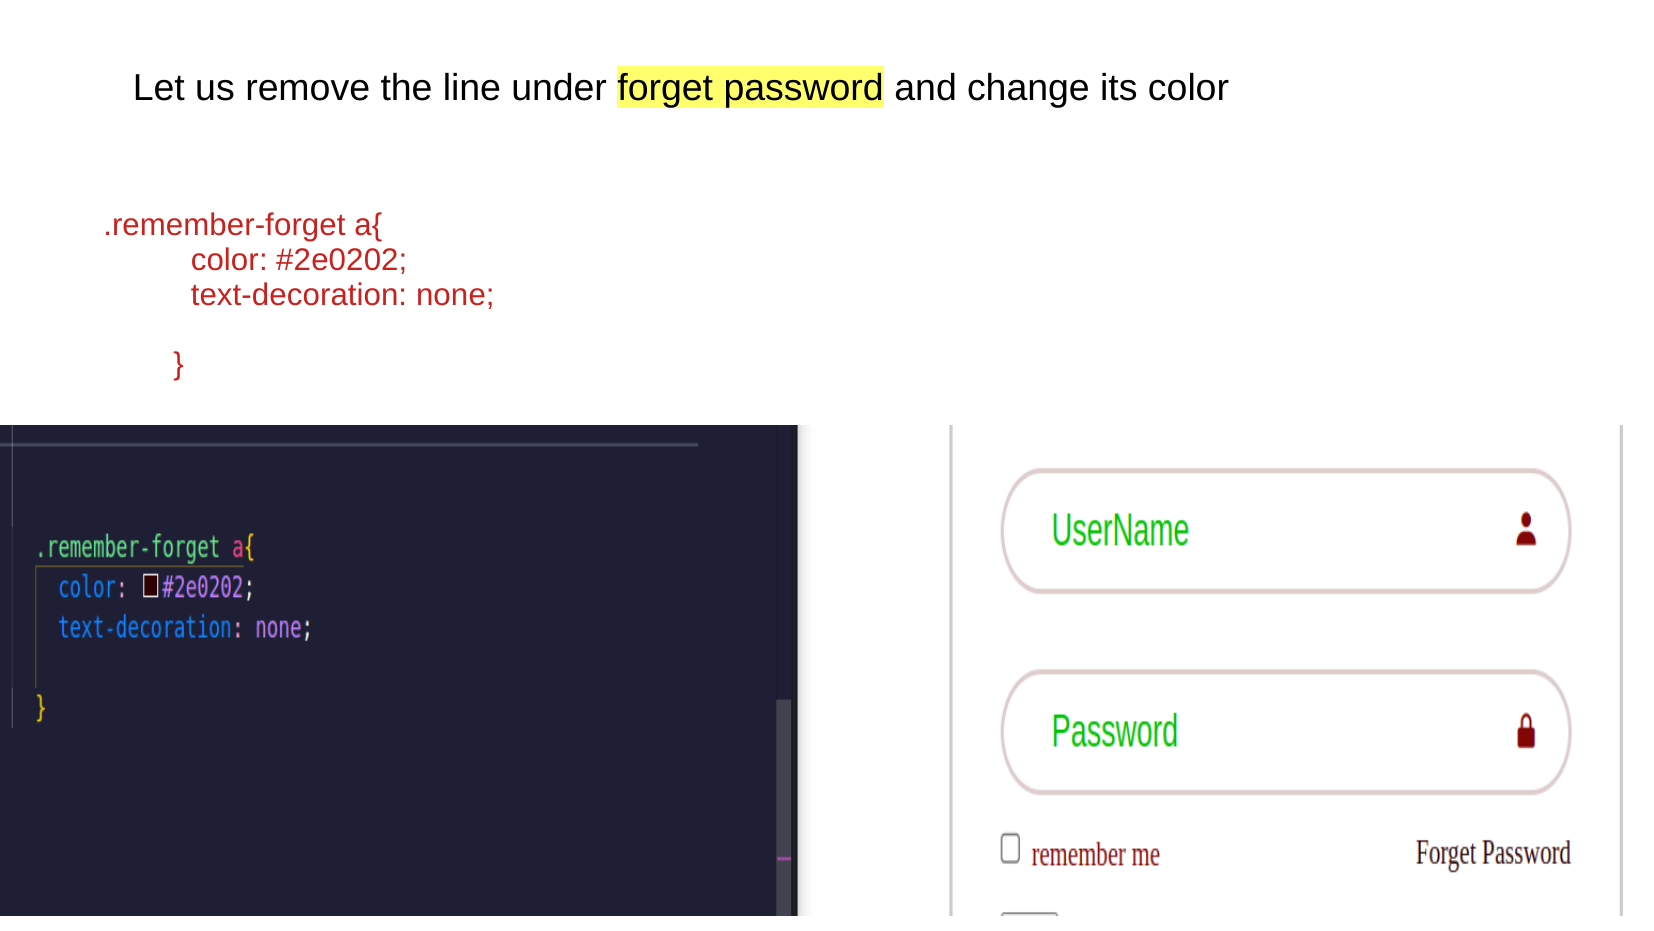

Let us remove the line under forget password and change its color
.remember-forget a{
 color: #2e0202;
 text-decoration: none;
 }